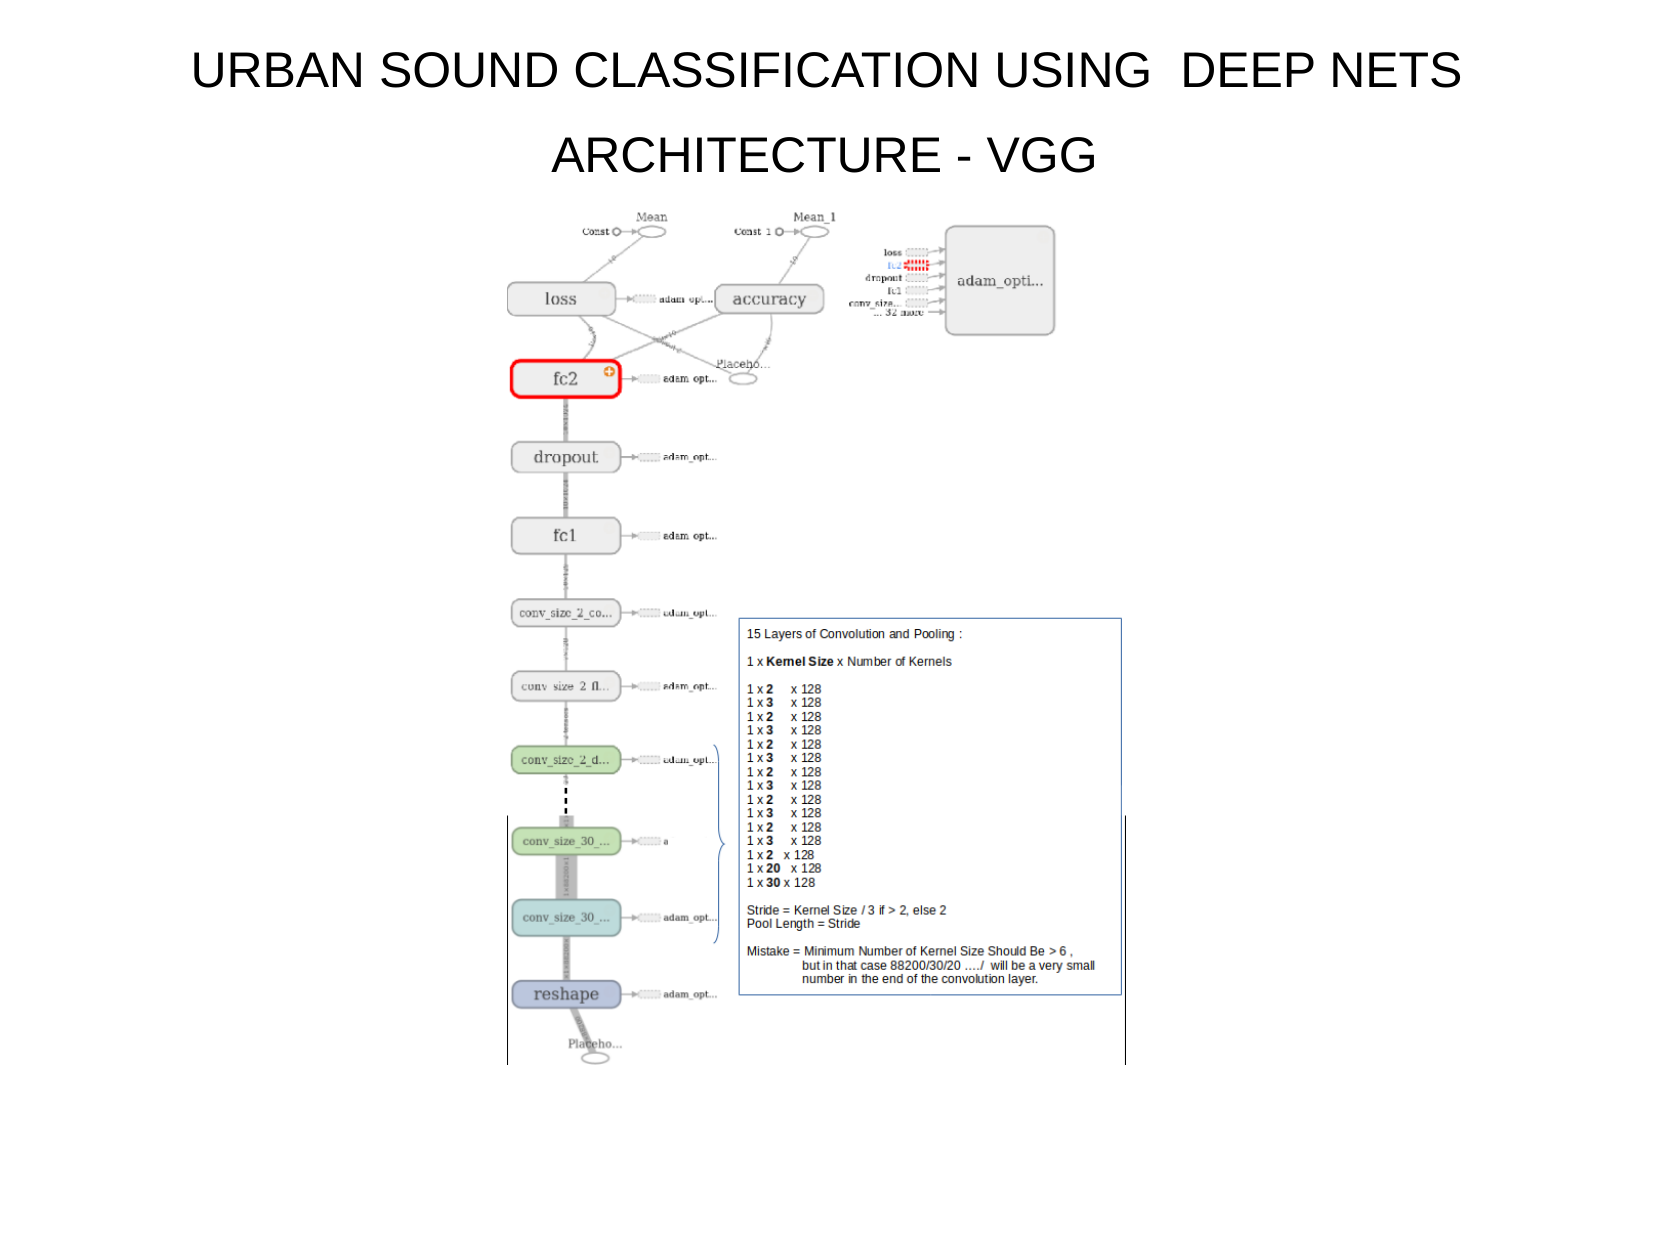

# URBAN SOUND CLASSIFICATION USING DEEP NETS
ARCHITECTURE - VGG